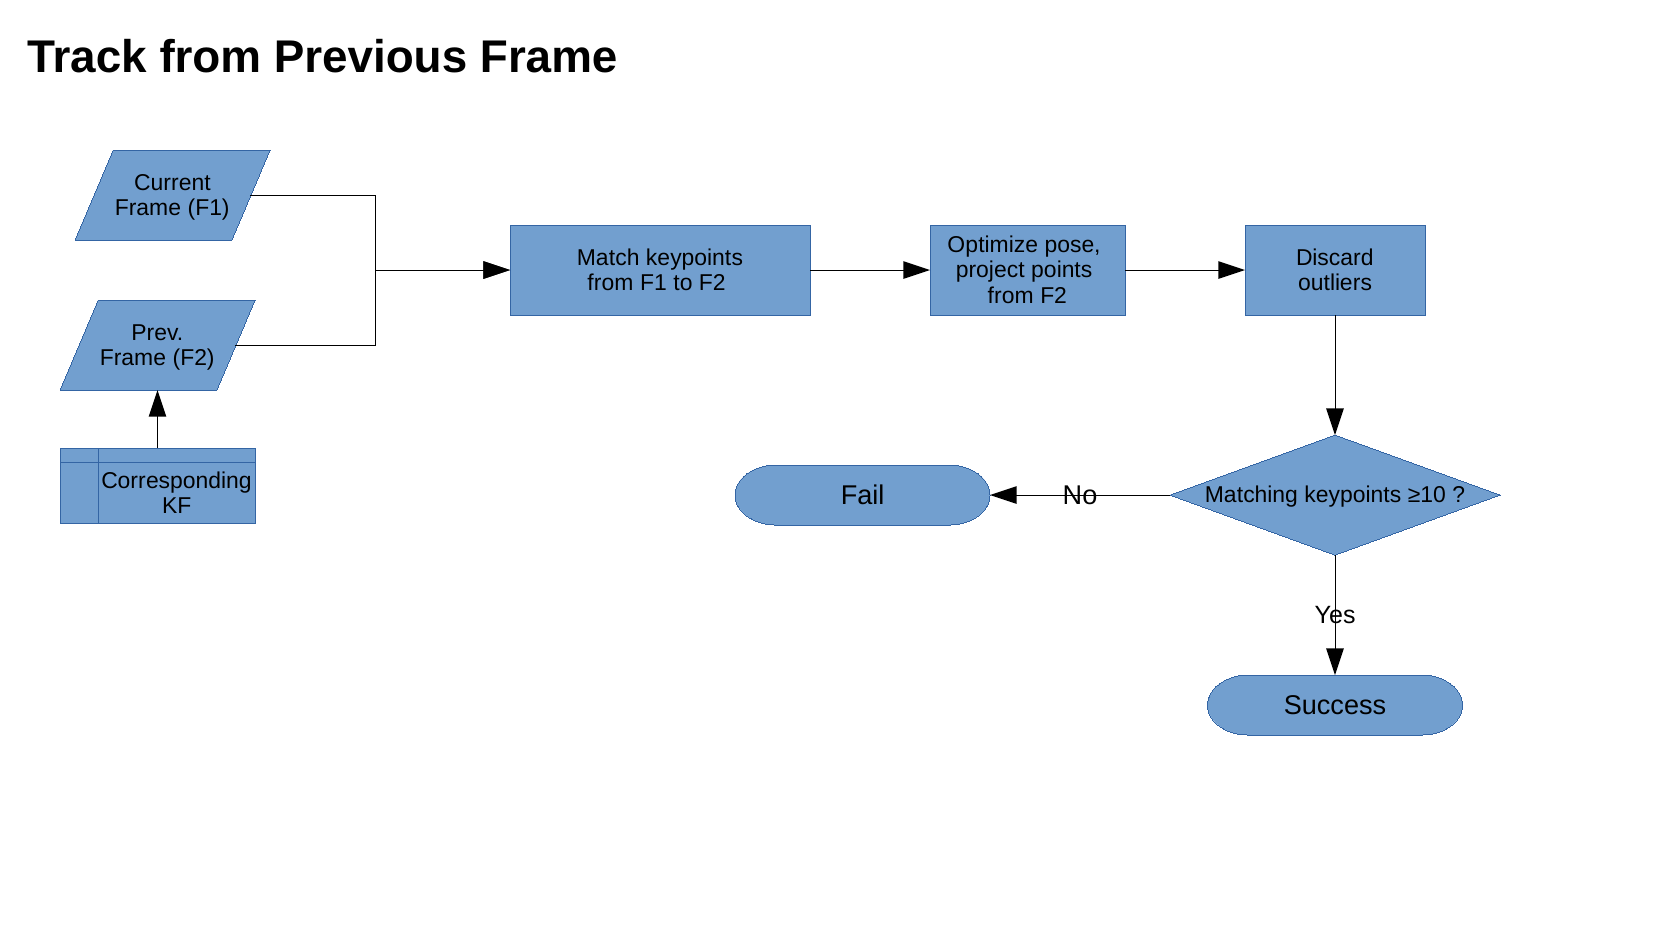

# Track from Previous Frame
Current
Frame (F1)
Match keypoints
from F1 to F2
Optimize pose,
project points
from F2
Discard
outliers
Prev.
Frame (F2)
Matching keypoints ≥10 ?
Corresponding
KF
Fail
Success